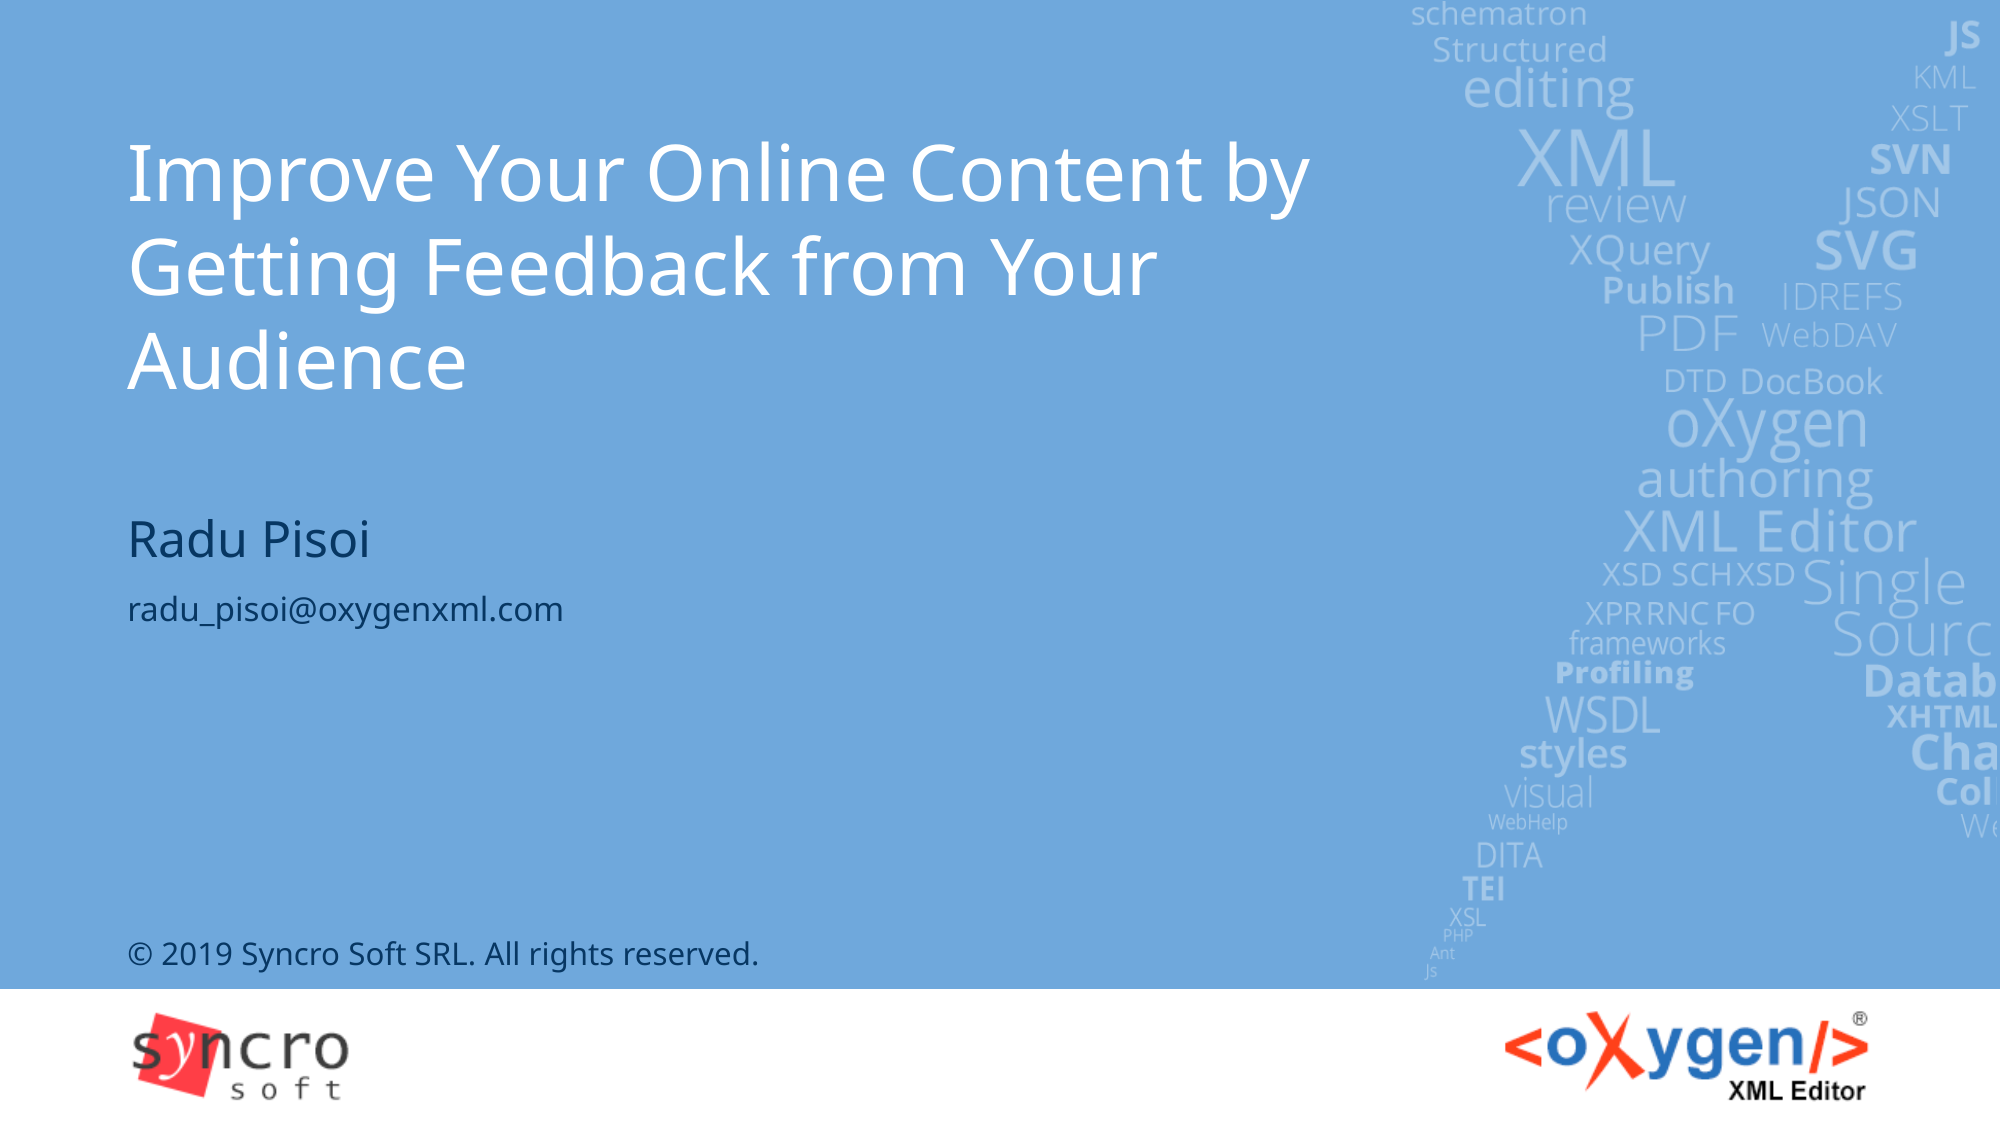

# Improve Your Online Content by Getting Feedback from Your Audience
Radu Pisoi
radu_pisoi@oxygenxml.com
© 2019 Syncro Soft SRL. All rights reserved.